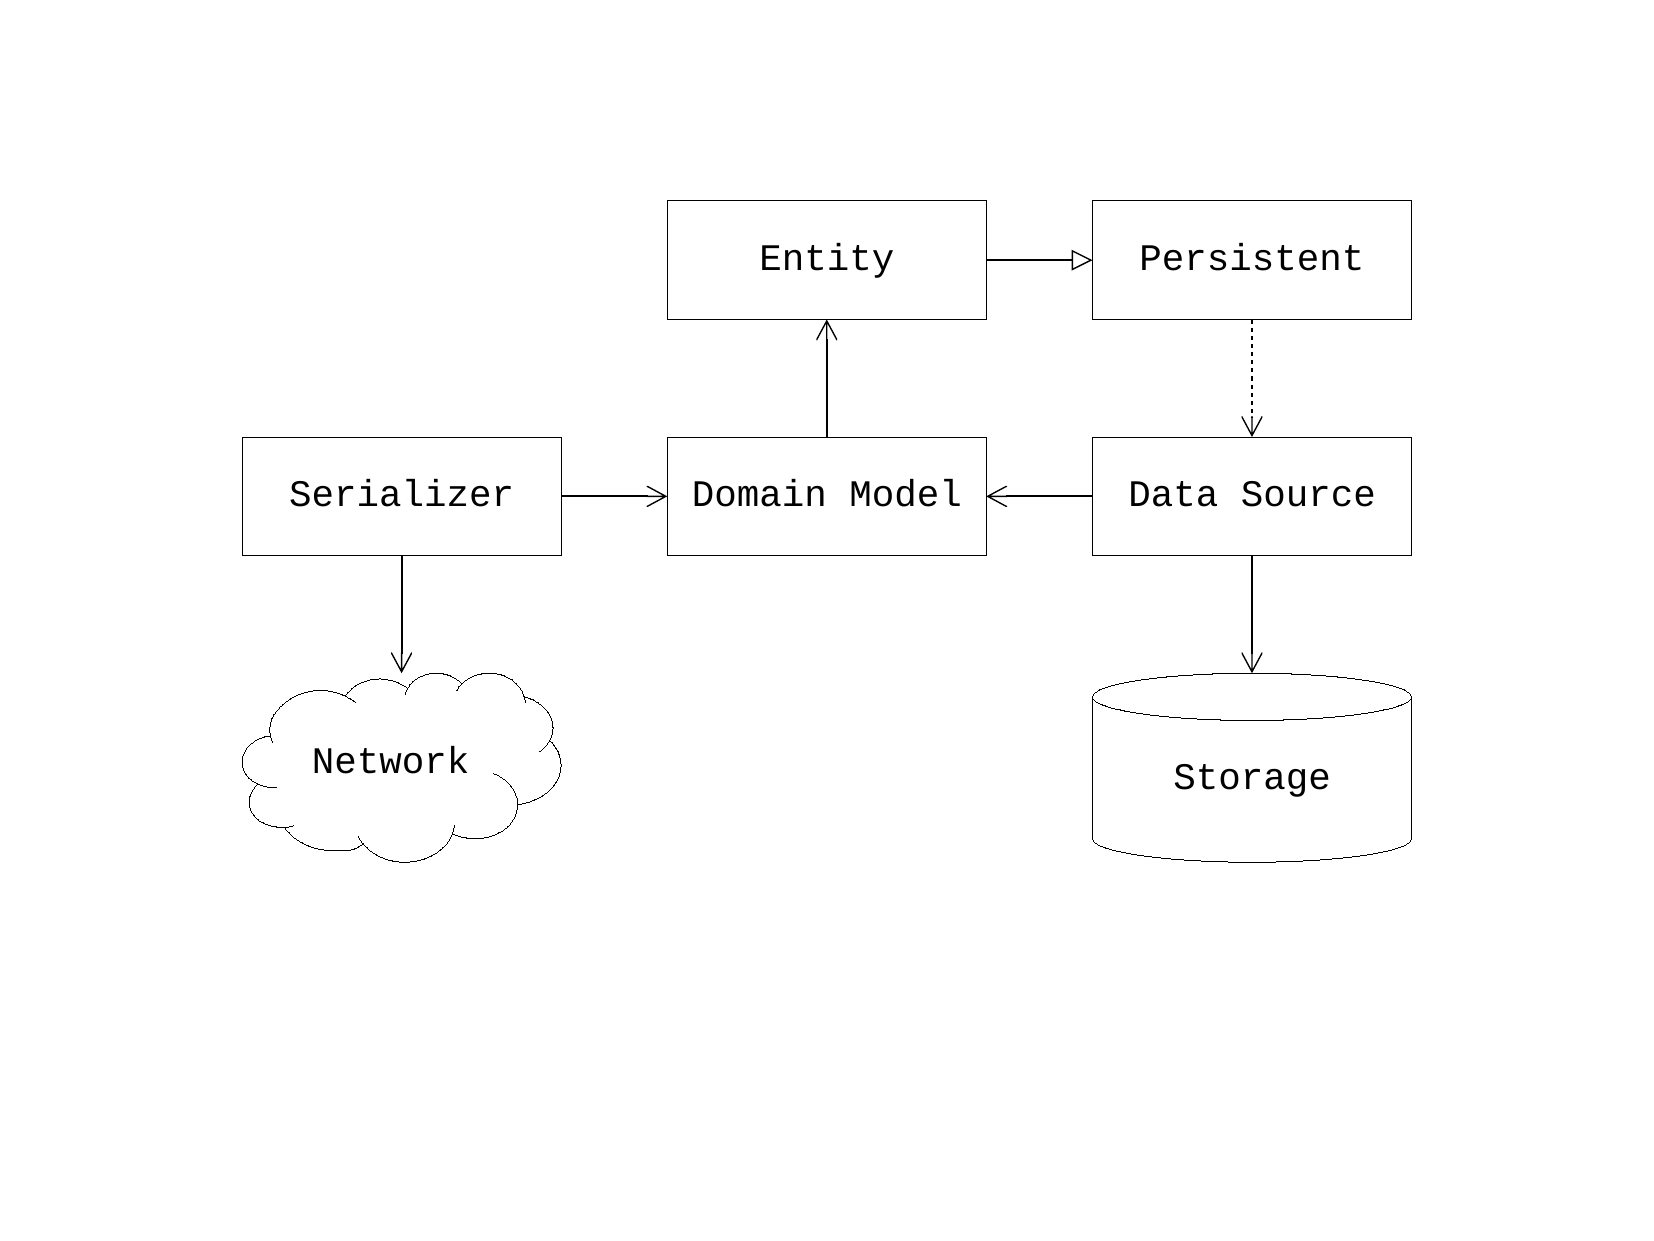

Entity
Persistent
Serializer
Domain Model
Data Source
Network
Storage